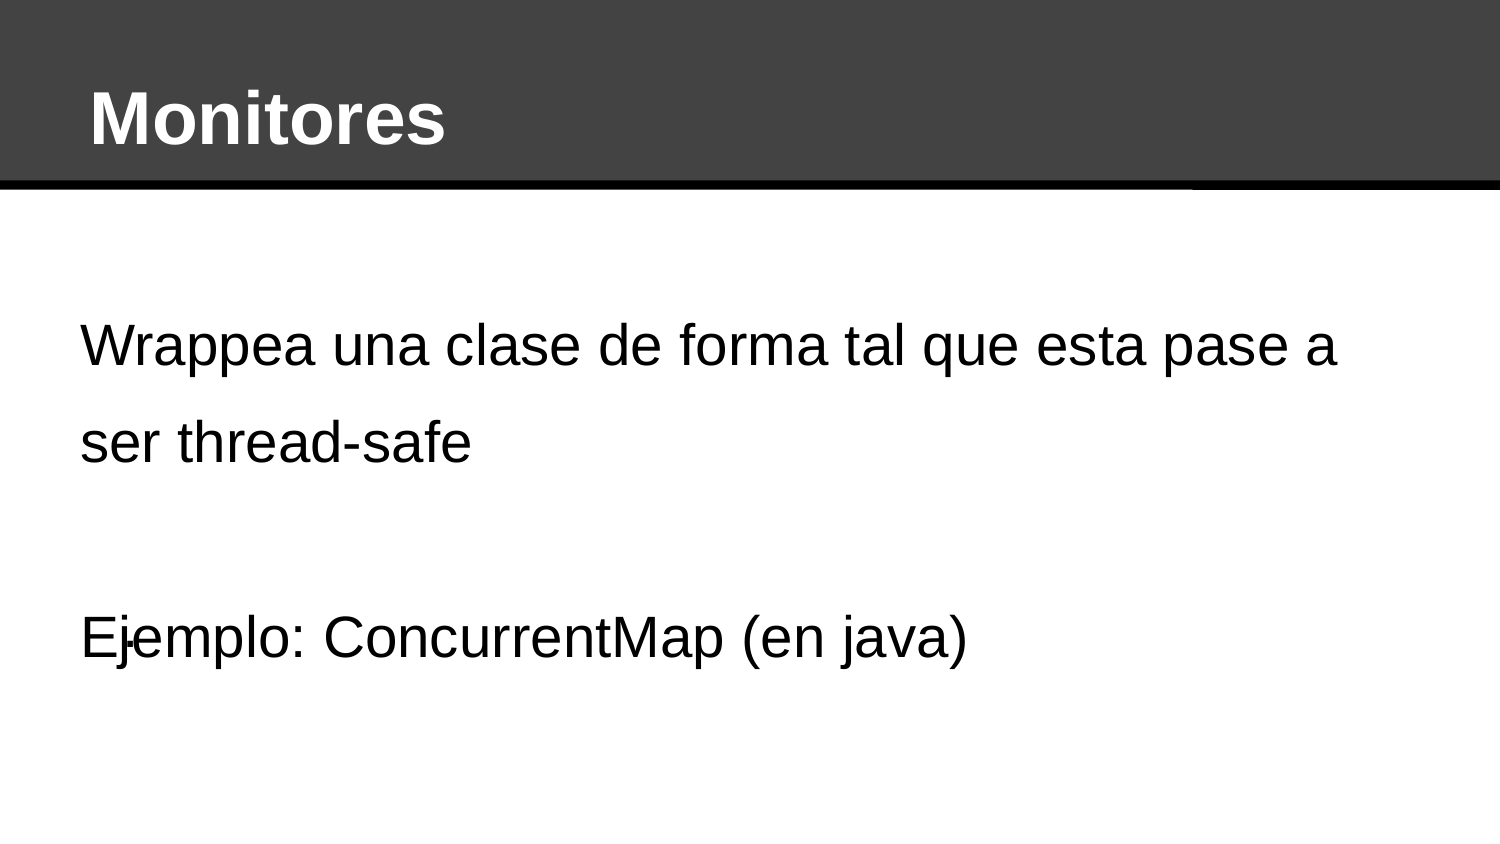

Monitores
Wrappea una clase de forma tal que esta pase a ser thread-safe
Ejemplo: ConcurrentMap (en java)
.